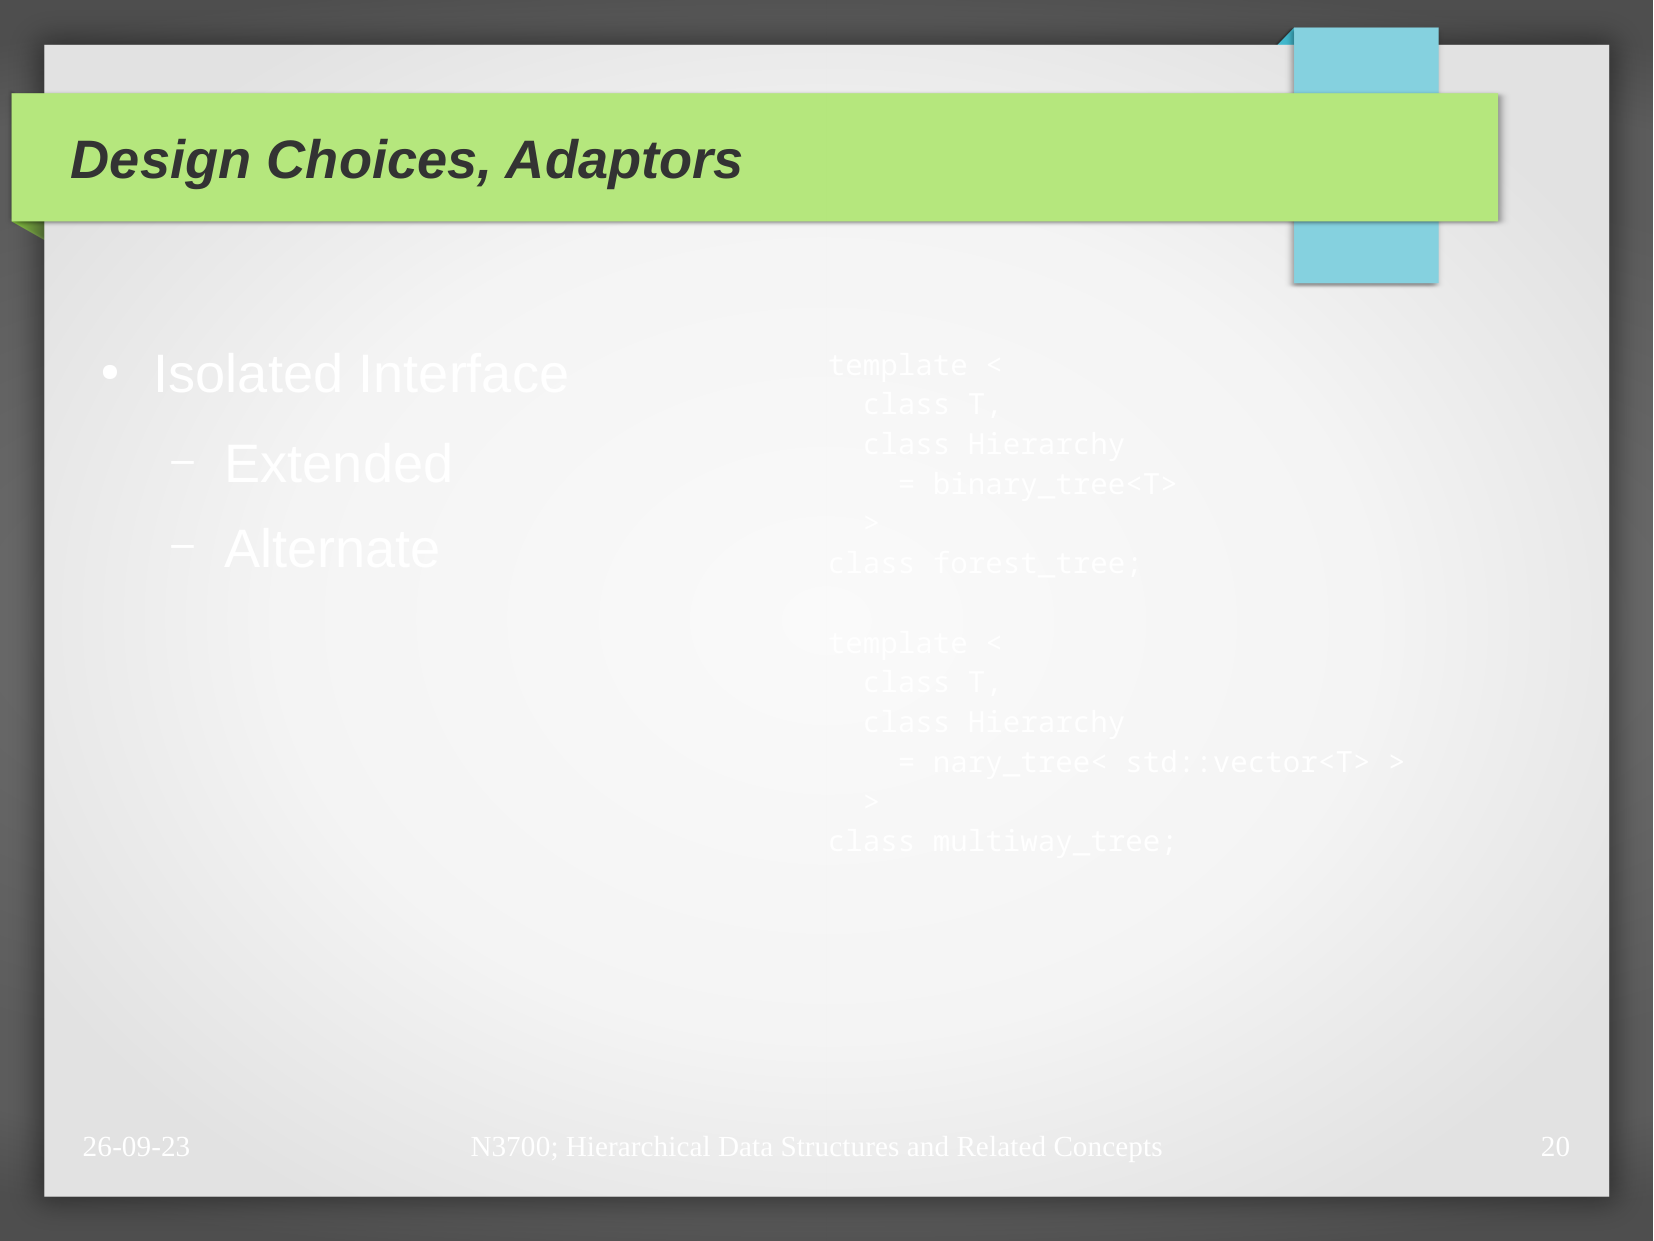

# Design Choices, Adaptors
Isolated Interface
Extended
Alternate
template <
 class T,
 class Hierarchy
 = binary_tree<T>
 >
class forest_tree;
template <
 class T,
 class Hierarchy
 = nary_tree< std::vector<T> >
 >
class multiway_tree;
N3700; Hierarchical Data Structures and Related Concepts
20